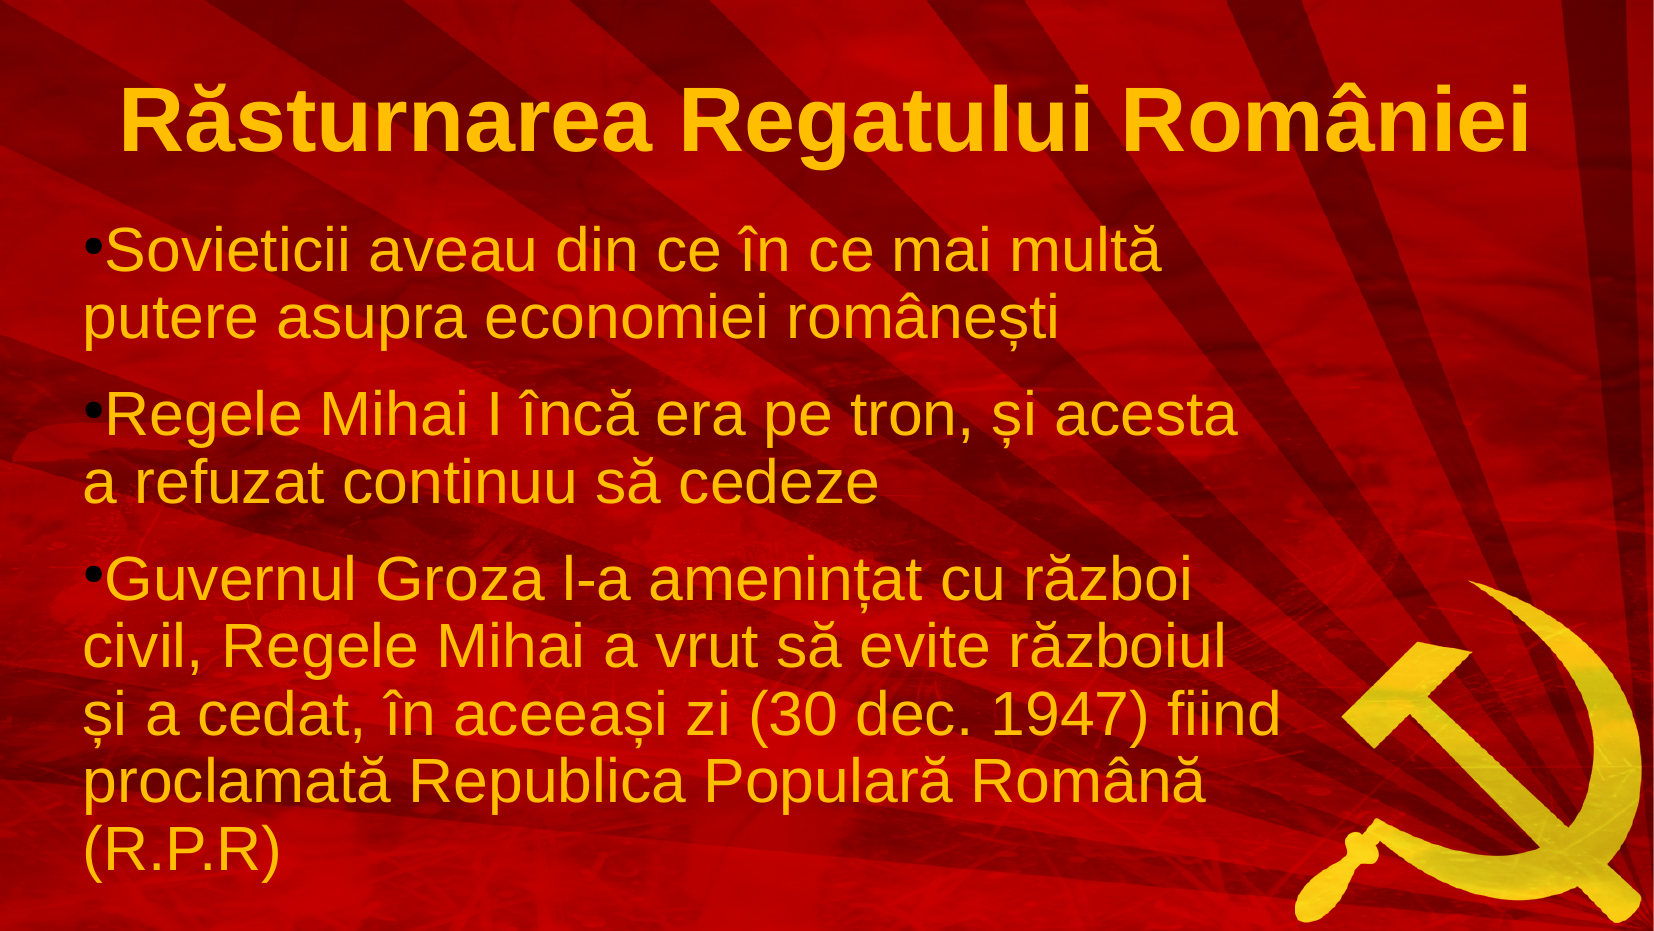

# Răsturnarea Regatului României
Sovieticii aveau din ce în ce mai multă putere asupra economiei românești
Regele Mihai I încă era pe tron, și acesta a refuzat continuu să cedeze
Guvernul Groza l-a amenințat cu război civil, Regele Mihai a vrut să evite războiul și a cedat, în aceeași zi (30 dec. 1947) fiind proclamată Republica Populară Română (R.P.R)